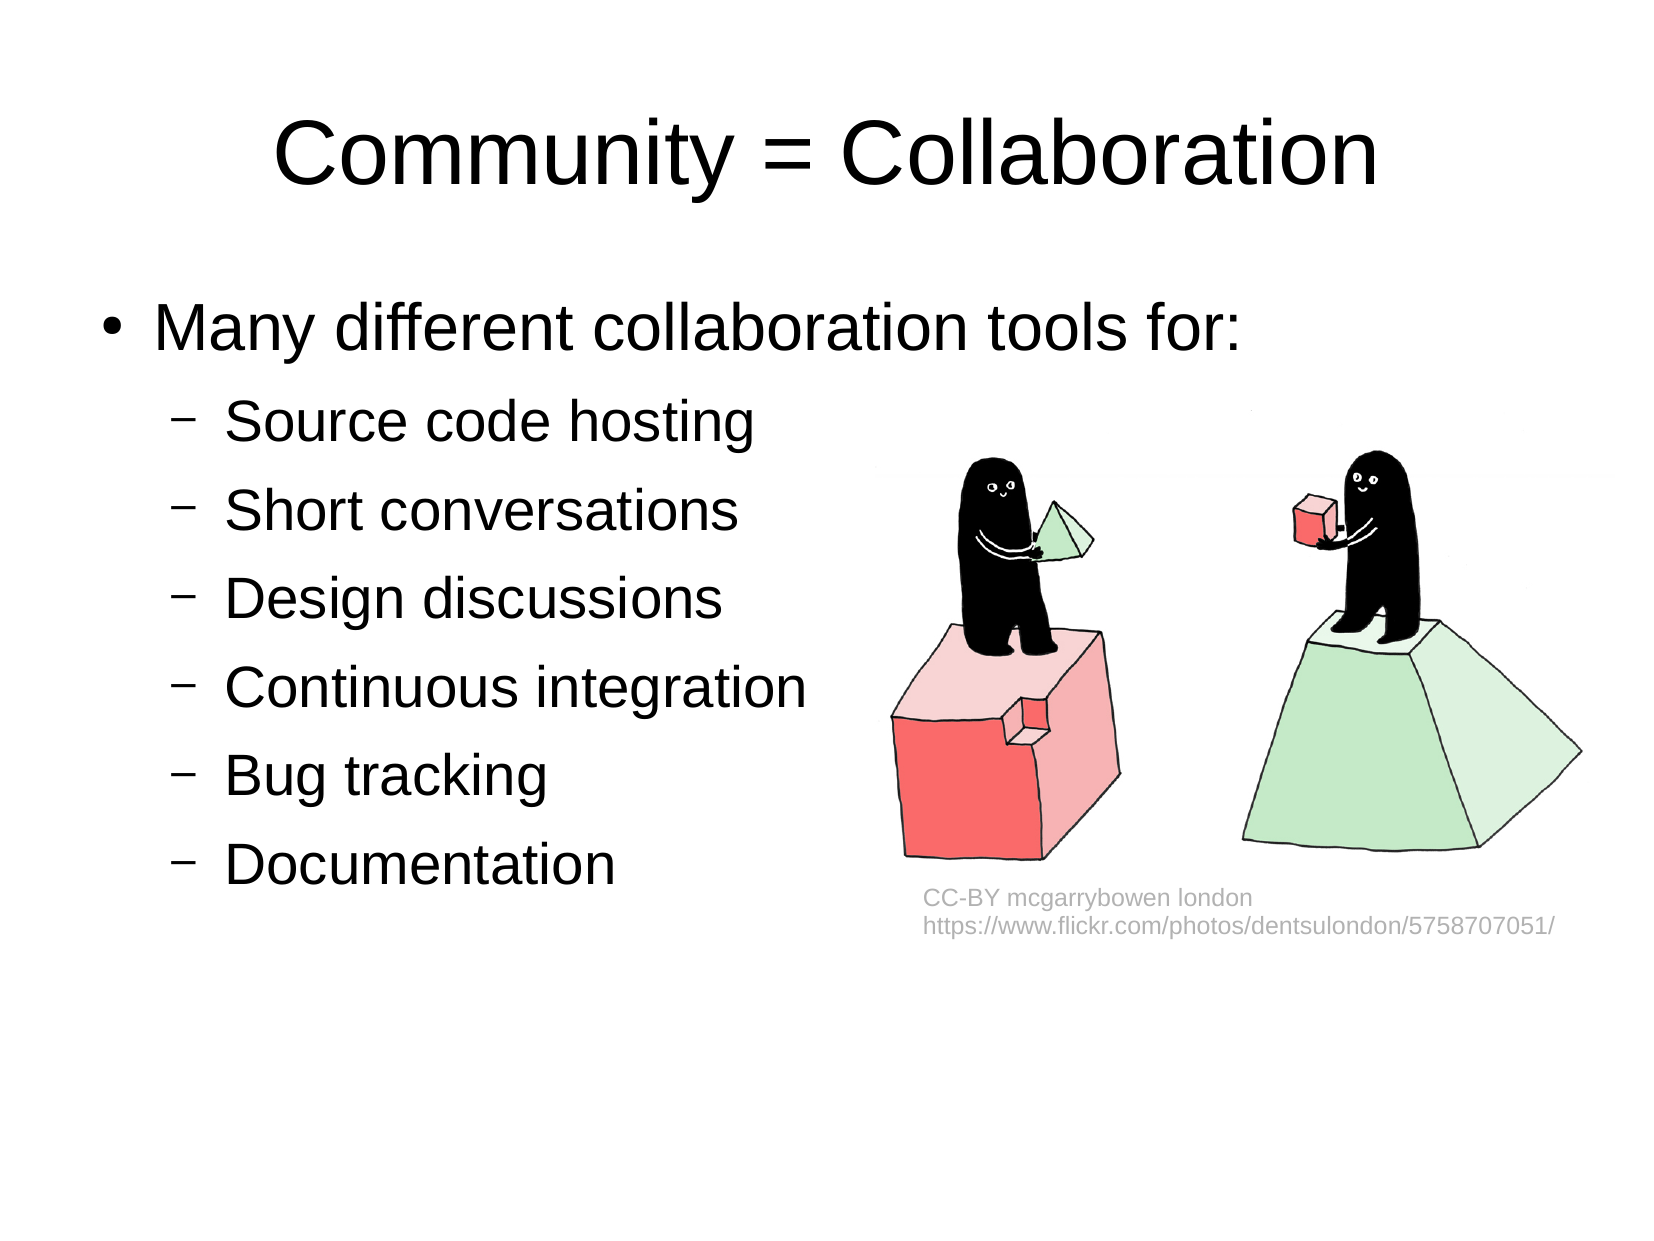

# Community = Collaboration
Many different collaboration tools for:
Source code hosting
Short conversations
Design discussions
Continuous integration
Bug tracking
Documentation
CC-BY mcgarrybowen london
https://www.flickr.com/photos/dentsulondon/5758707051/